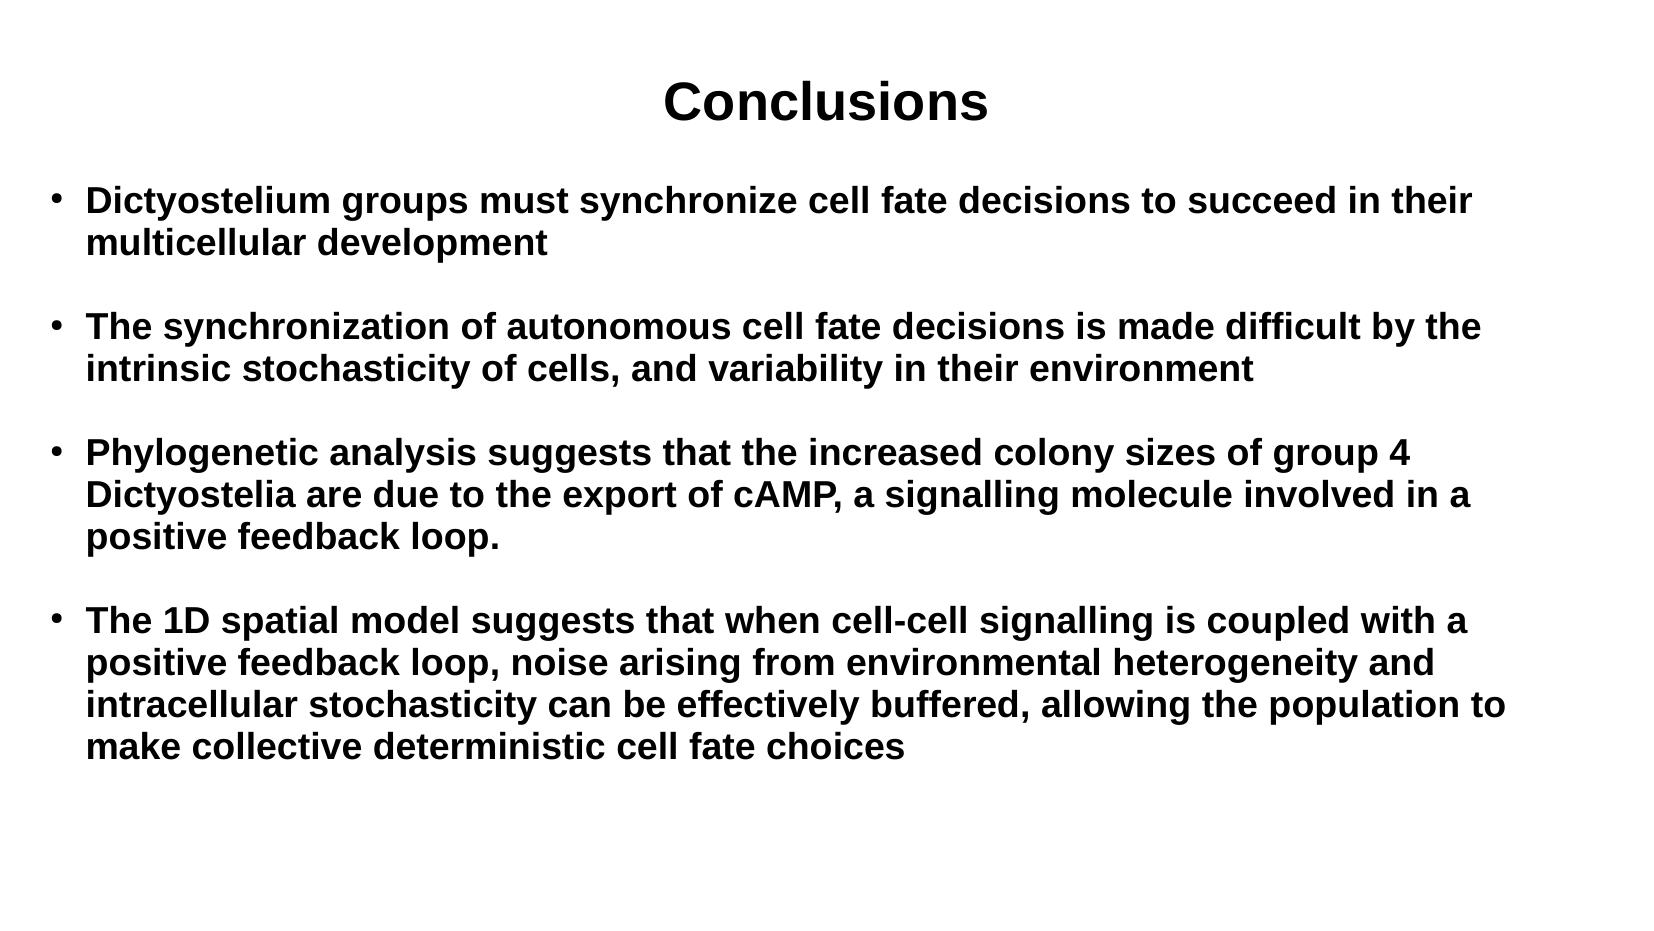

# Conclusions
Dictyostelium groups must synchronize cell fate decisions to succeed in their multicellular development
The synchronization of autonomous cell fate decisions is made difficult by the intrinsic stochasticity of cells, and variability in their environment
Phylogenetic analysis suggests that the increased colony sizes of group 4 Dictyostelia are due to the export of cAMP, a signalling molecule involved in a positive feedback loop.
The 1D spatial model suggests that when cell-cell signalling is coupled with a positive feedback loop, noise arising from environmental heterogeneity and intracellular stochasticity can be effectively buffered, allowing the population to make collective deterministic cell fate choices